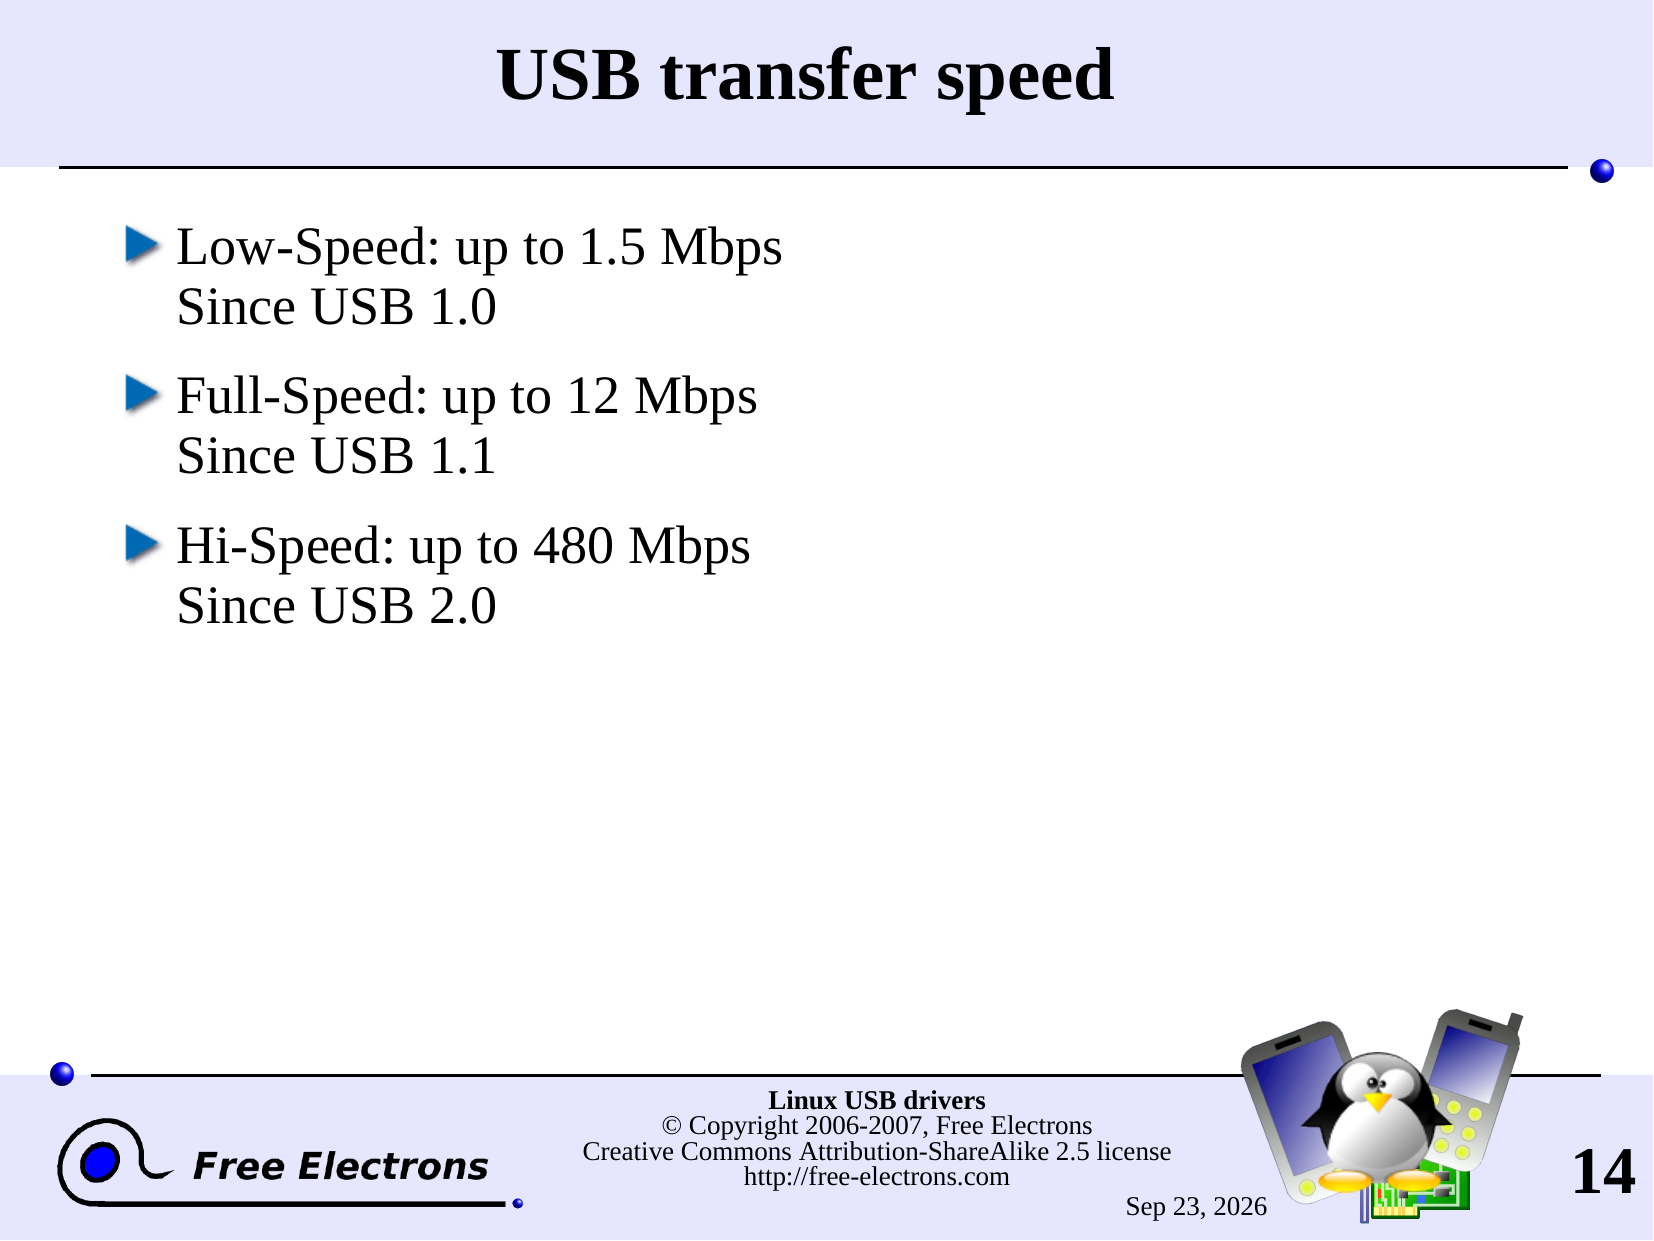

# USB transfer speed
Low-Speed: up to 1.5 Mbps
Since USB 1.0
Full-Speed: up to 12 Mbps
Since USB 1.1
Hi-Speed: up to 480 Mbps
Since USB 2.0